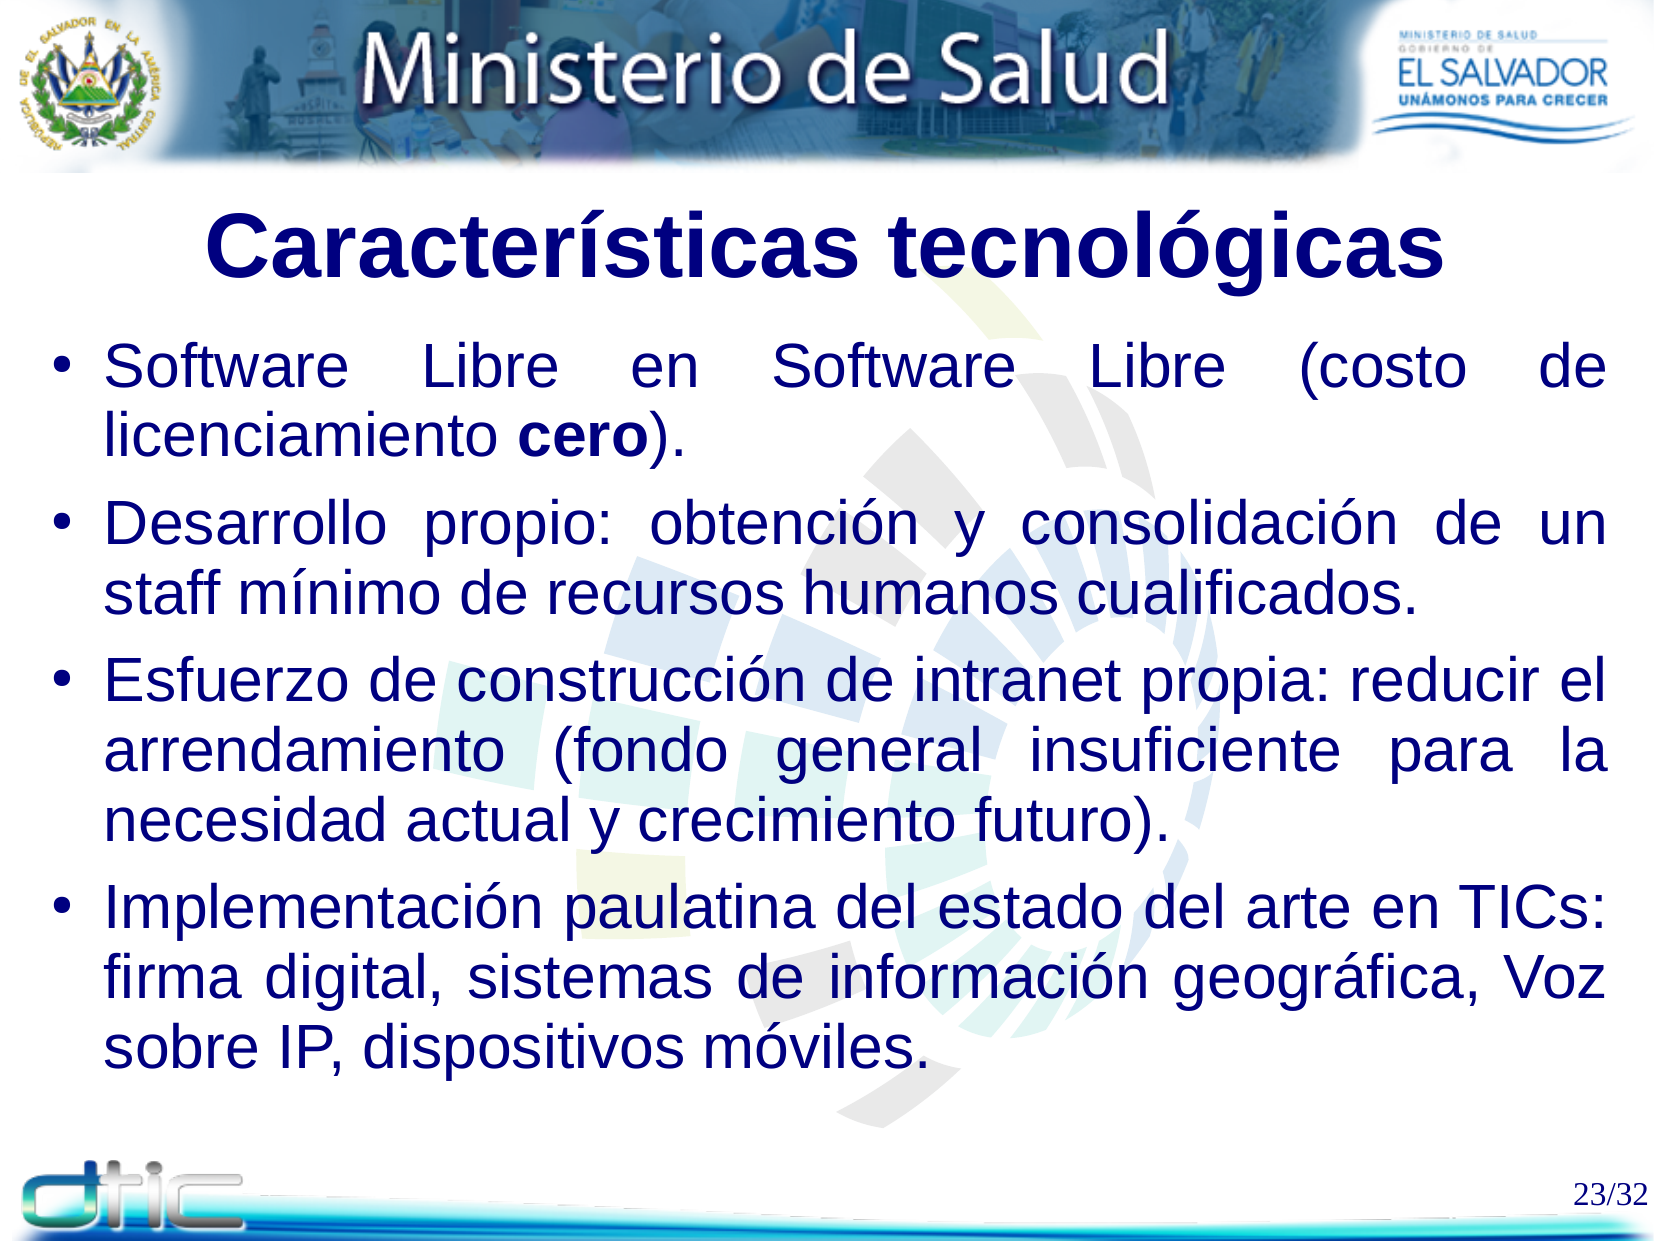

# Características tecnológicas
Software Libre en Software Libre (costo de licenciamiento cero).
Desarrollo propio: obtención y consolidación de un staff mínimo de recursos humanos cualificados.
Esfuerzo de construcción de intranet propia: reducir el arrendamiento (fondo general insuficiente para la necesidad actual y crecimiento futuro).
Implementación paulatina del estado del arte en TICs: firma digital, sistemas de información geográfica, Voz sobre IP, dispositivos móviles.